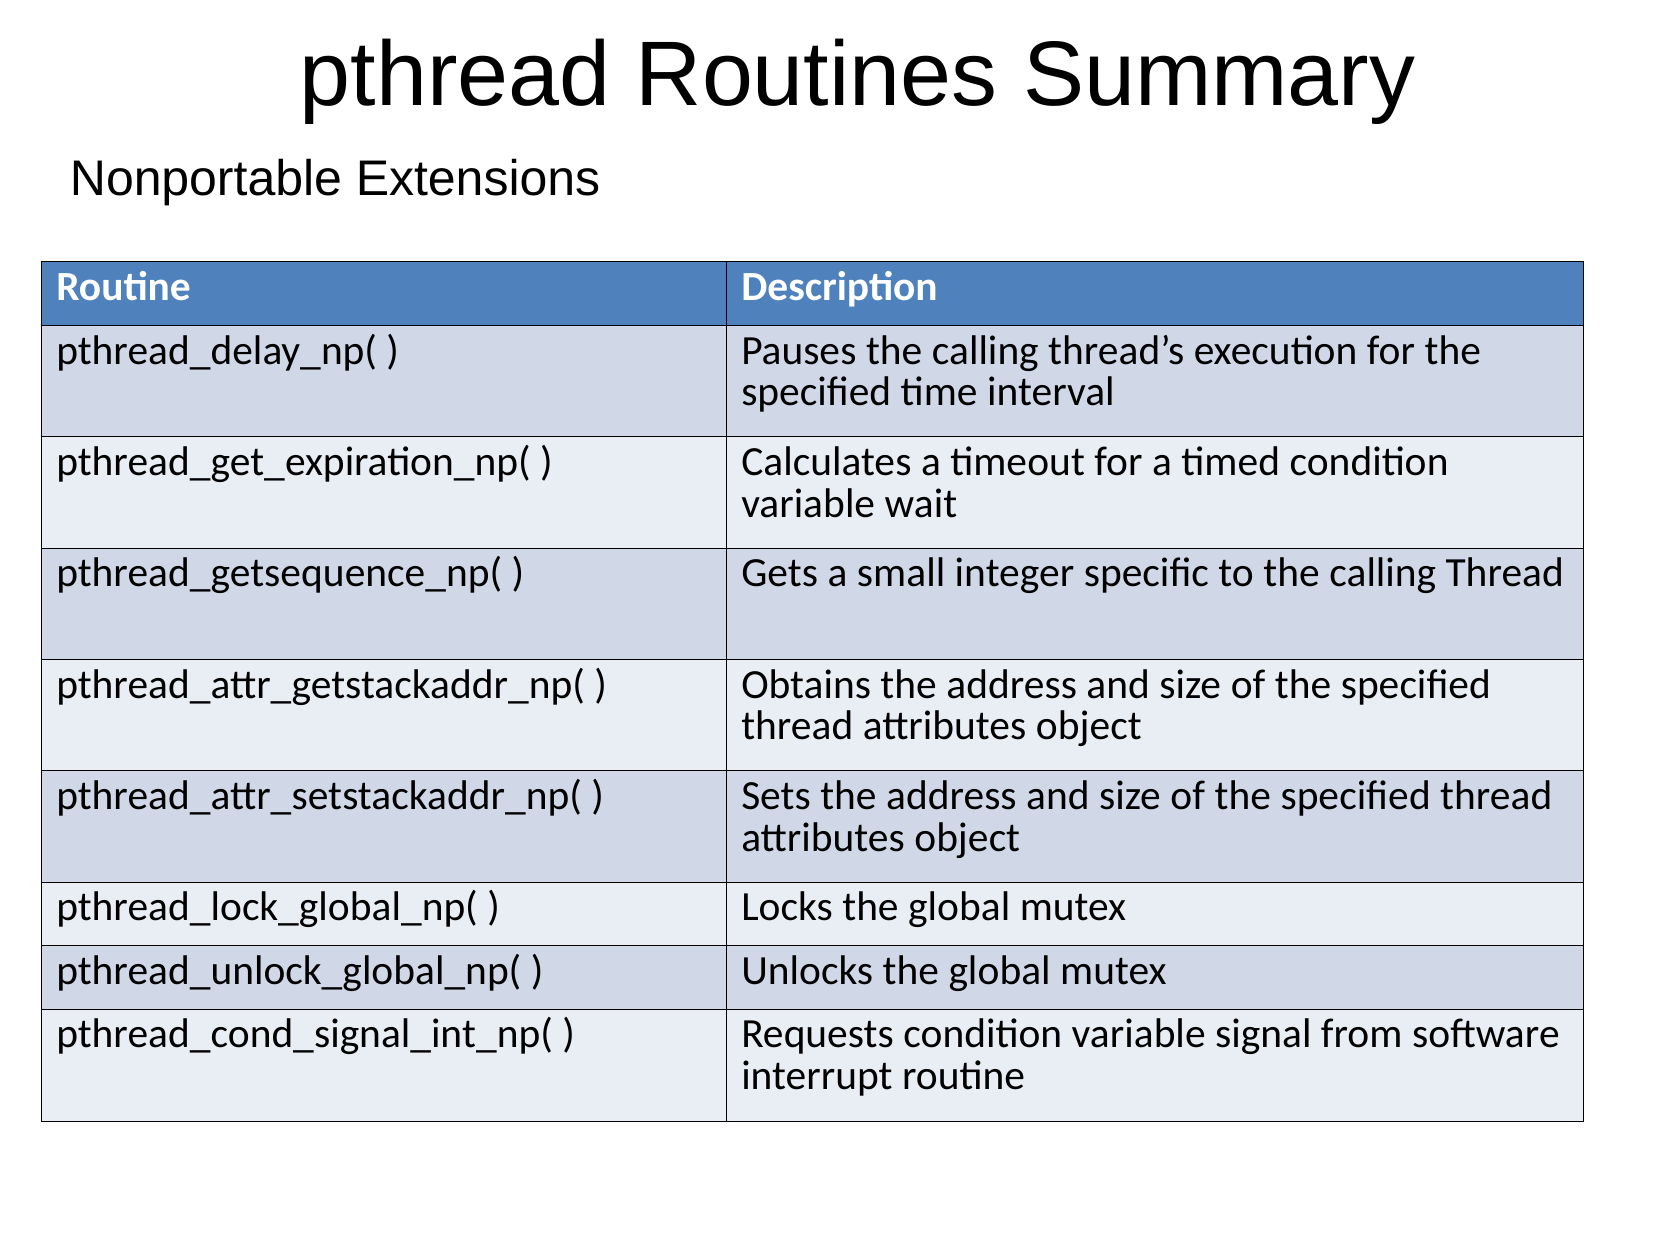

# pthread Routines Summary
Nonportable Extensions
| Routine | Description |
| --- | --- |
| pthread\_delay\_np( ) | Pauses the calling thread’s execution for the specified time interval |
| pthread\_get\_expiration\_np( ) | Calculates a timeout for a timed condition variable wait |
| pthread\_getsequence\_np( ) | Gets a small integer specific to the calling Thread |
| pthread\_attr\_getstackaddr\_np( ) | Obtains the address and size of the specified thread attributes object |
| pthread\_attr\_setstackaddr\_np( ) | Sets the address and size of the specified thread attributes object |
| pthread\_lock\_global\_np( ) | Locks the global mutex |
| pthread\_unlock\_global\_np( ) | Unlocks the global mutex |
| pthread\_cond\_signal\_int\_np( ) | Requests condition variable signal from software interrupt routine |